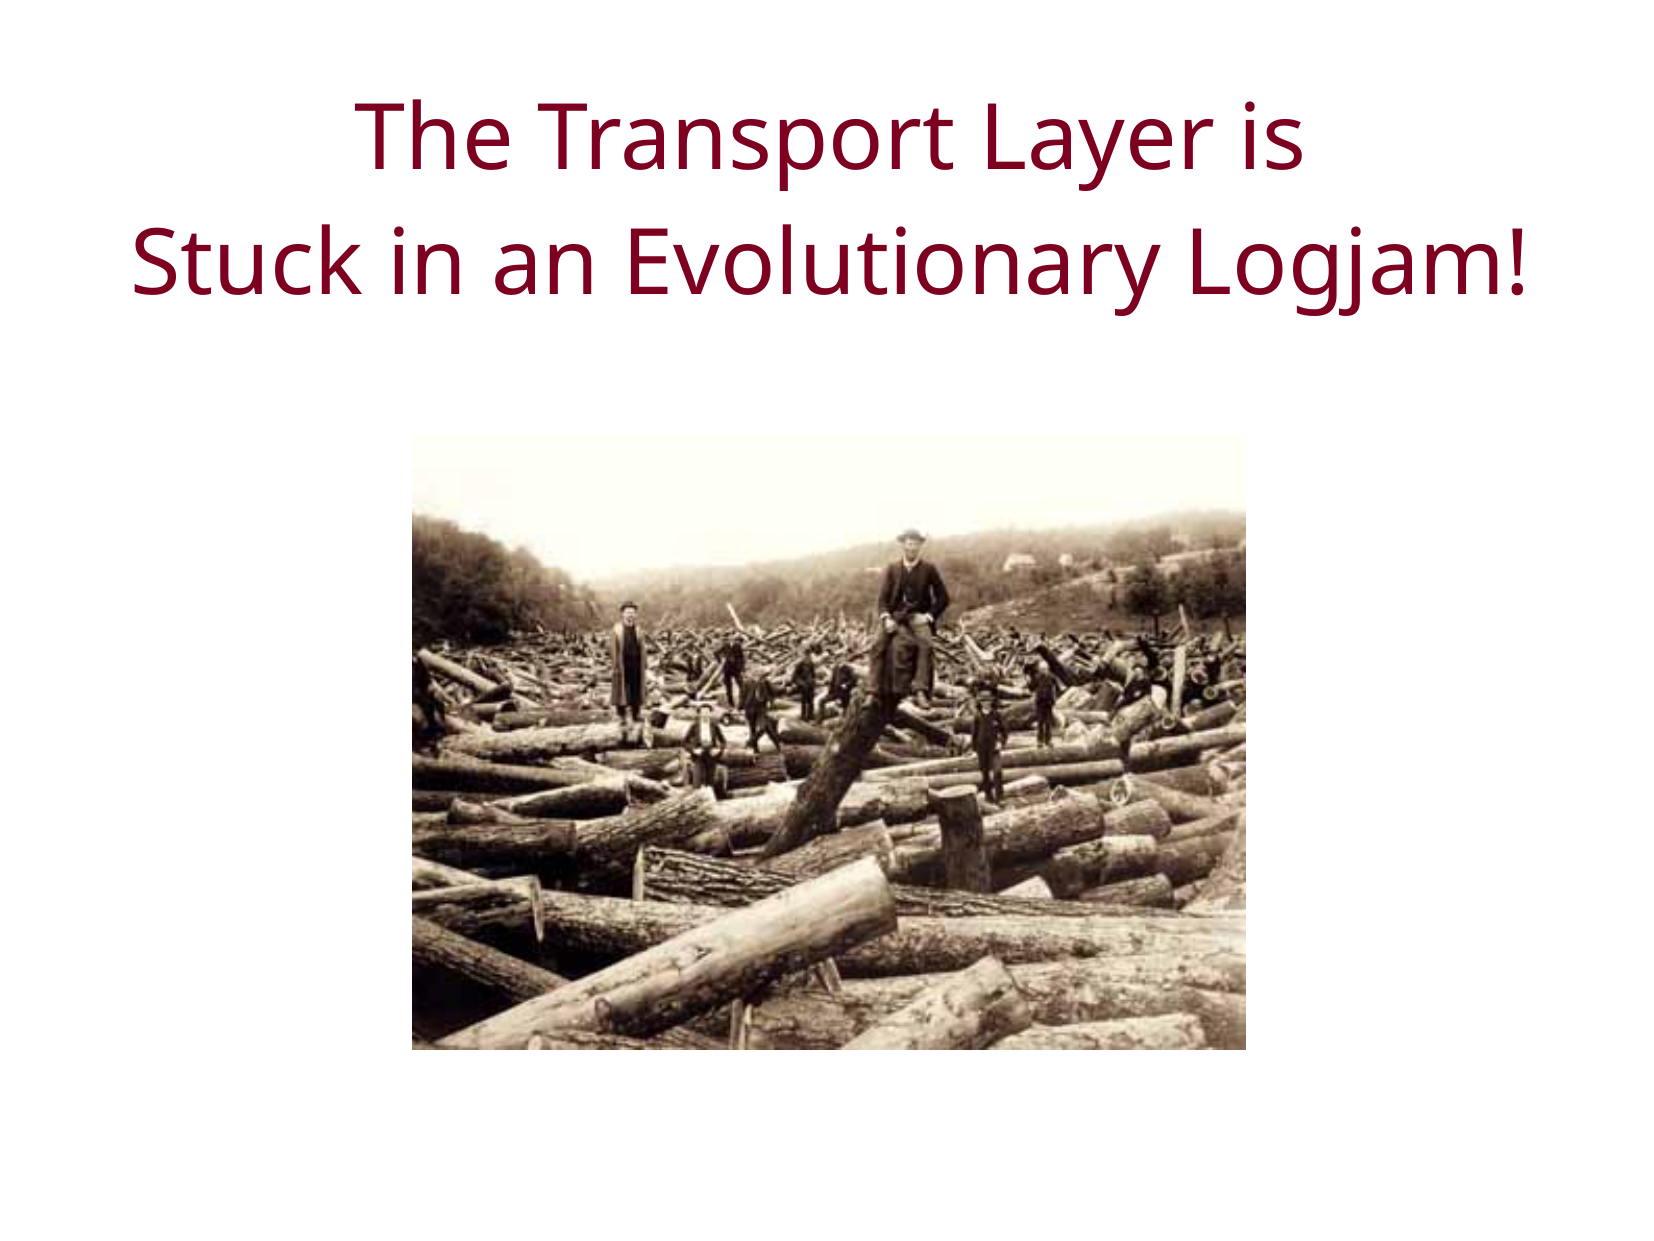

# The Transport Layer is Stuck in an Evolutionary Logjam!